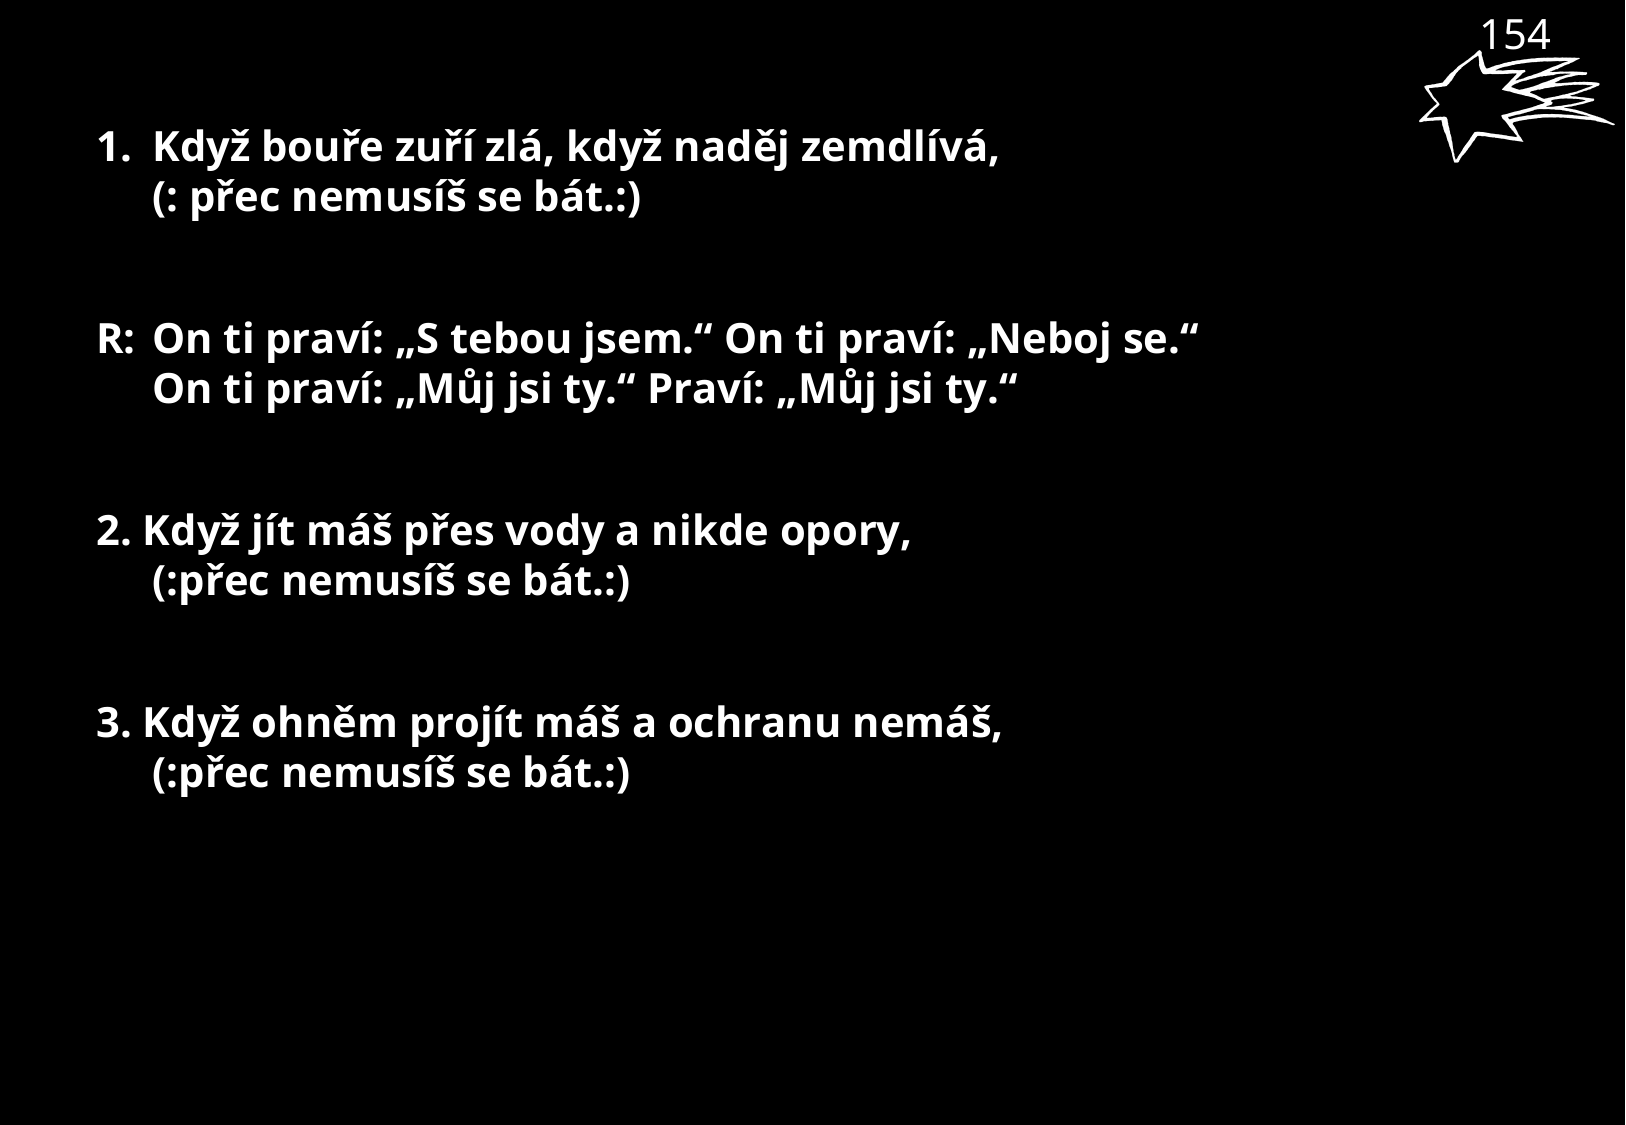

154
# 1. 	Když bouře zuří zlá, když naděj zemdlívá, (: přec nemusíš se bát.:)
R: 	On ti praví: „S tebou jsem.“ On ti praví: „Neboj se.“
On ti praví: „Můj jsi ty.“ Praví: „Můj jsi ty.“
2. Když jít máš přes vody a nikde opory,
(:přec nemusíš se bát.:)
3. Když ohněm projít máš a ochranu nemáš,
(:přec nemusíš se bát.:)